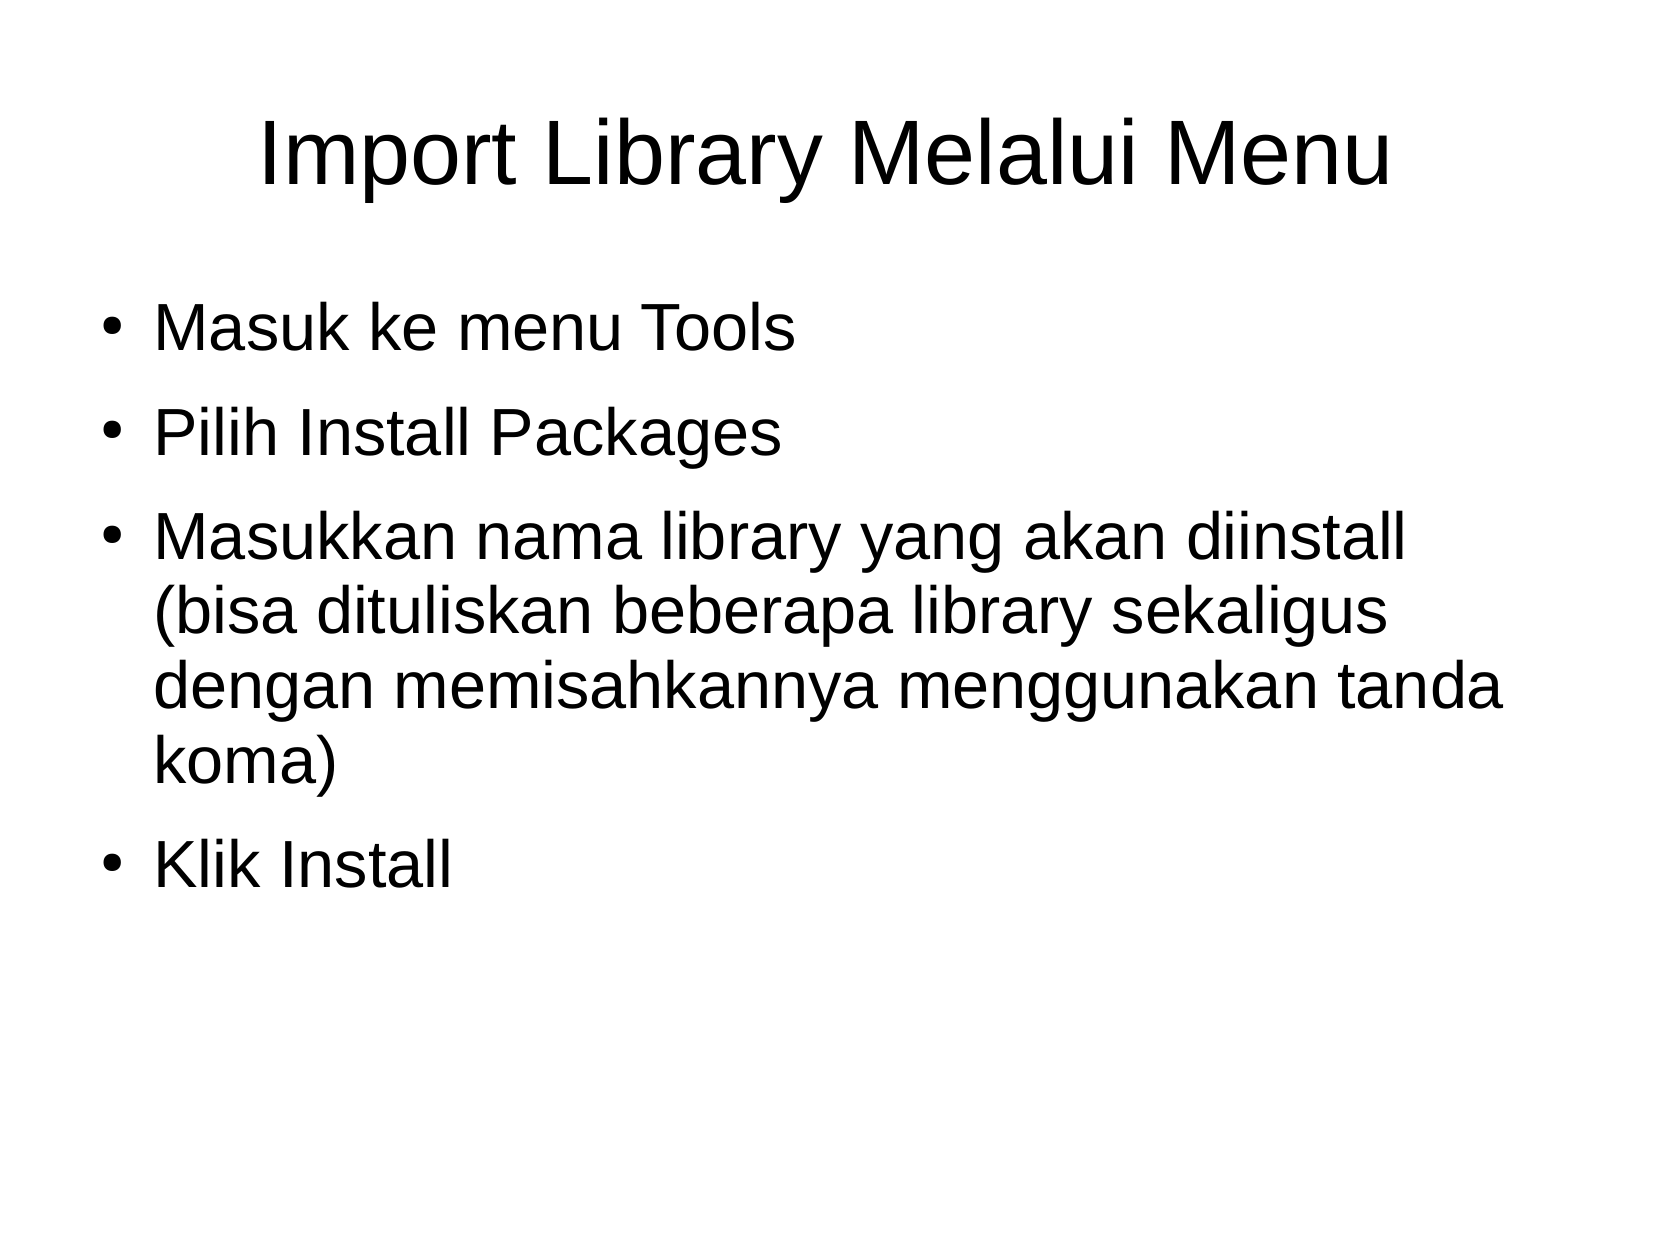

# Import Library Melalui Menu
Masuk ke menu Tools
Pilih Install Packages
Masukkan nama library yang akan diinstall (bisa dituliskan beberapa library sekaligus dengan memisahkannya menggunakan tanda koma)
Klik Install